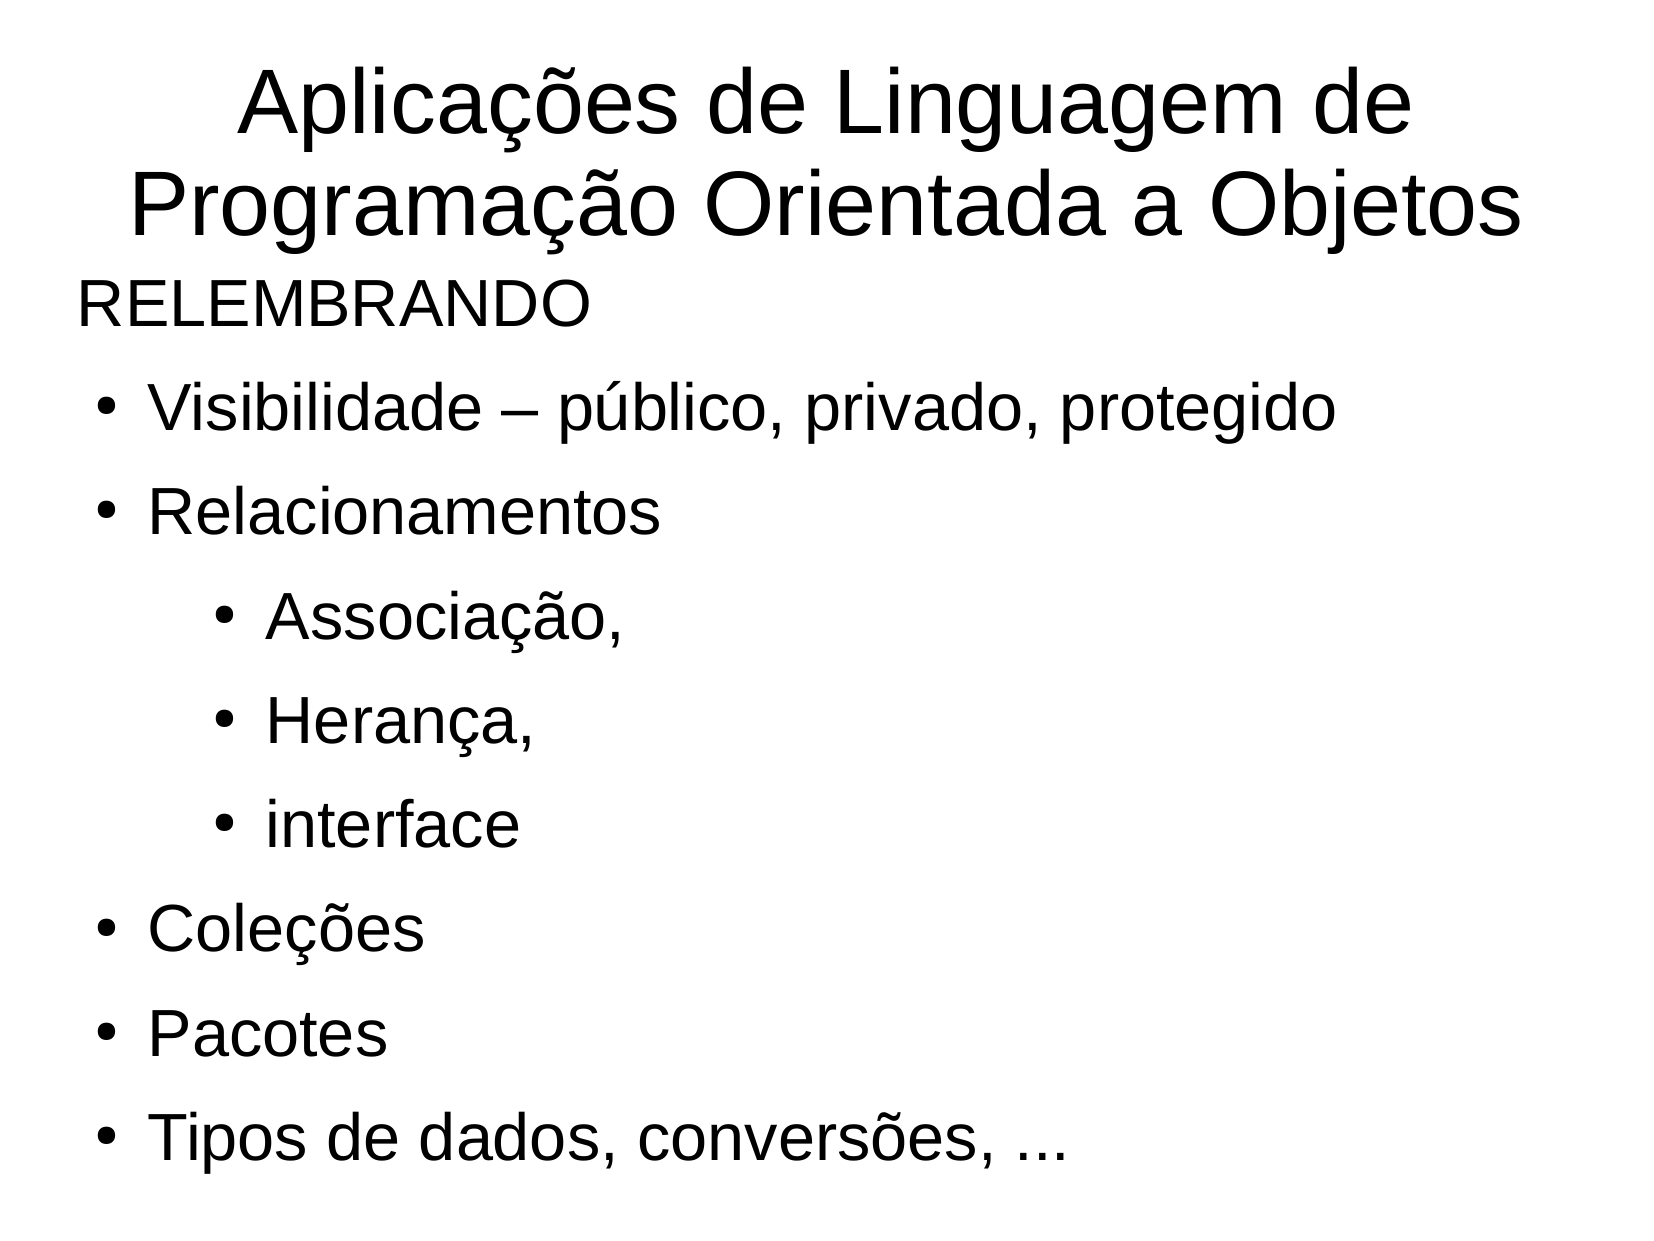

# Aplicações de Linguagem de Programação Orientada a Objetos
RELEMBRANDO
Visibilidade – público, privado, protegido
Relacionamentos
Associação,
Herança,
interface
Coleções
Pacotes
Tipos de dados, conversões, ...